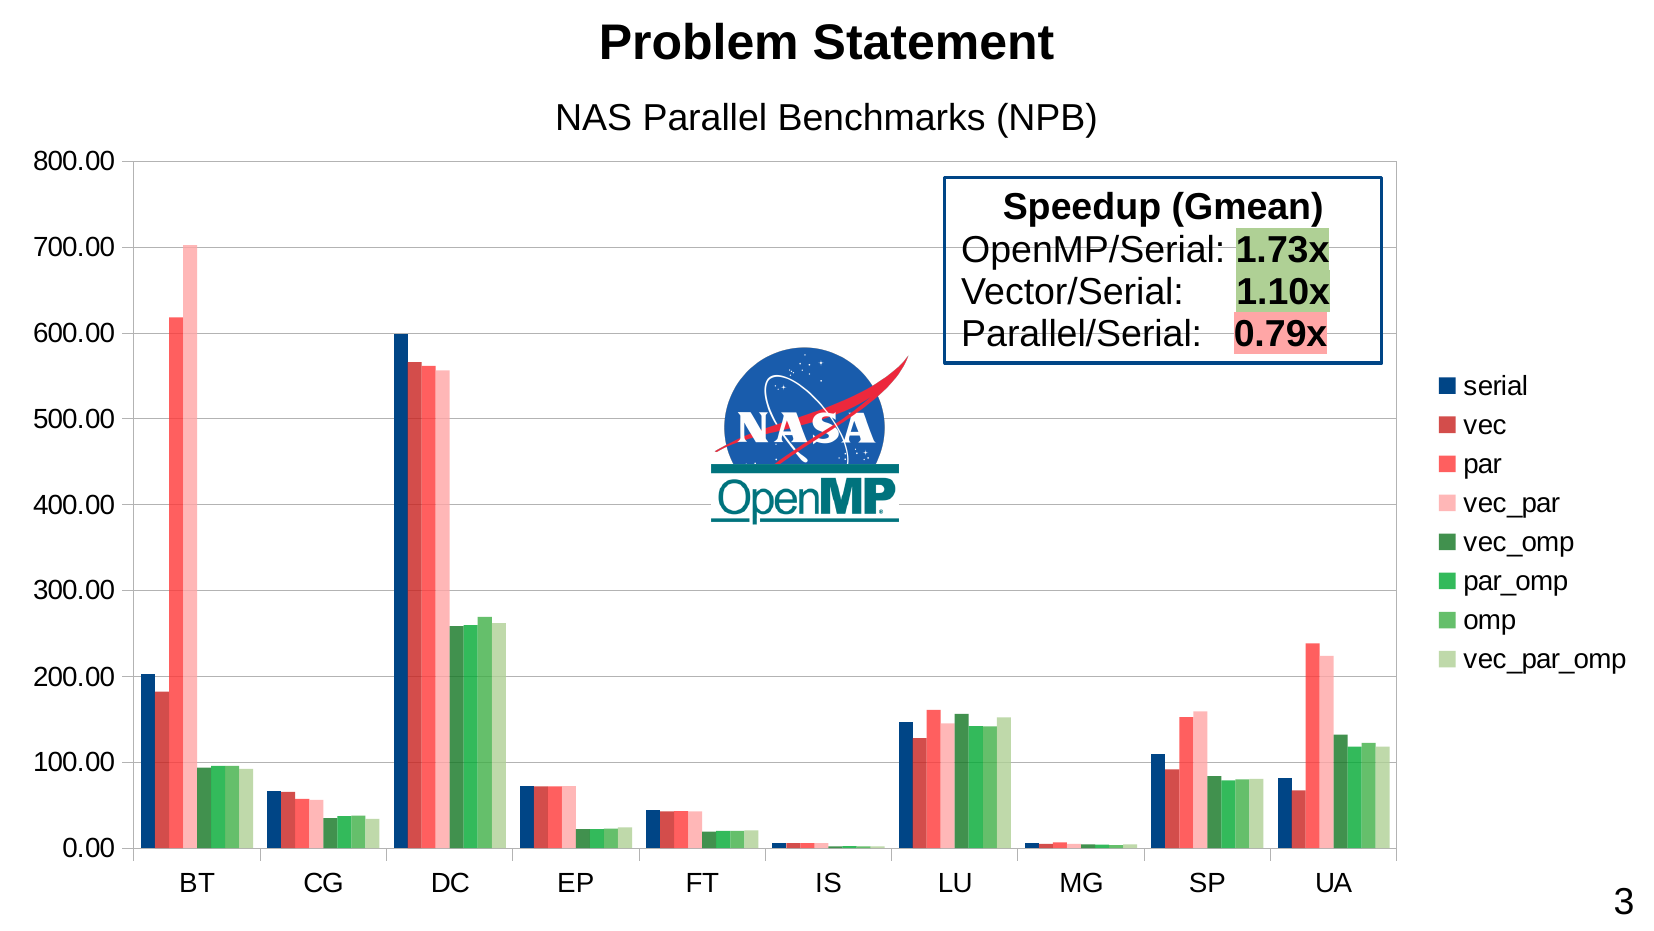

Problem Statement
NAS Parallel Benchmarks (NPB)
Speedup (Gmean)
OpenMP/Serial: 1.73x
Vector/Serial: 1.10x
Parallel/Serial: 0.79x
3